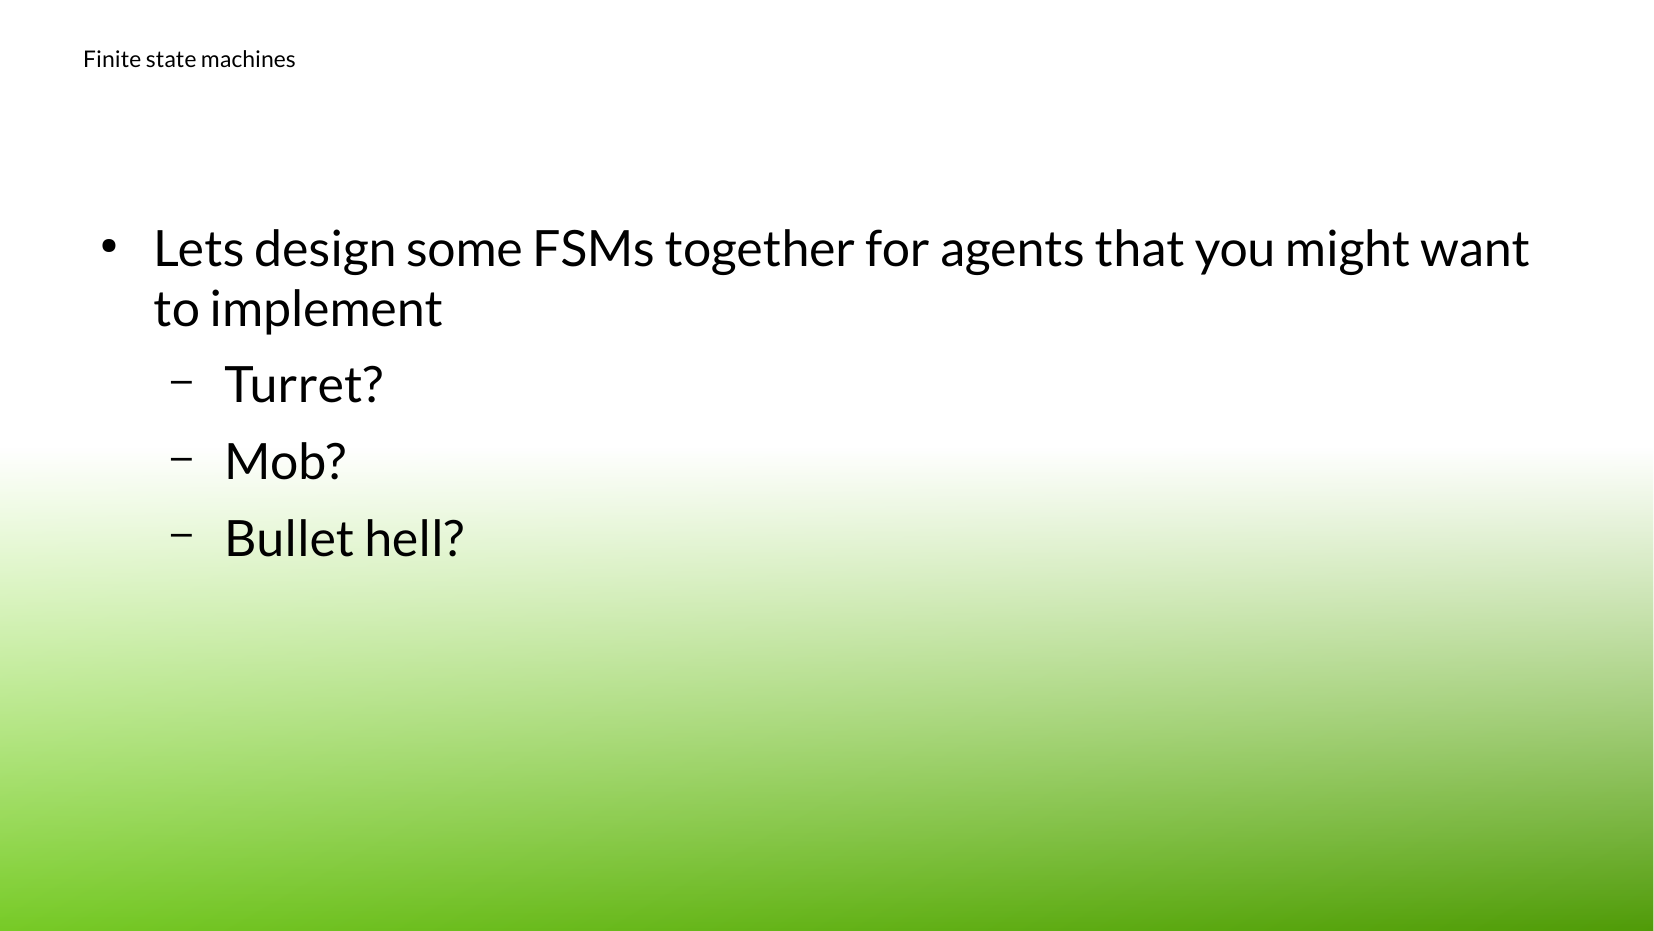

# Finite state machines
Lets design some FSMs together for agents that you might want to implement
Turret?
Mob?
Bullet hell?